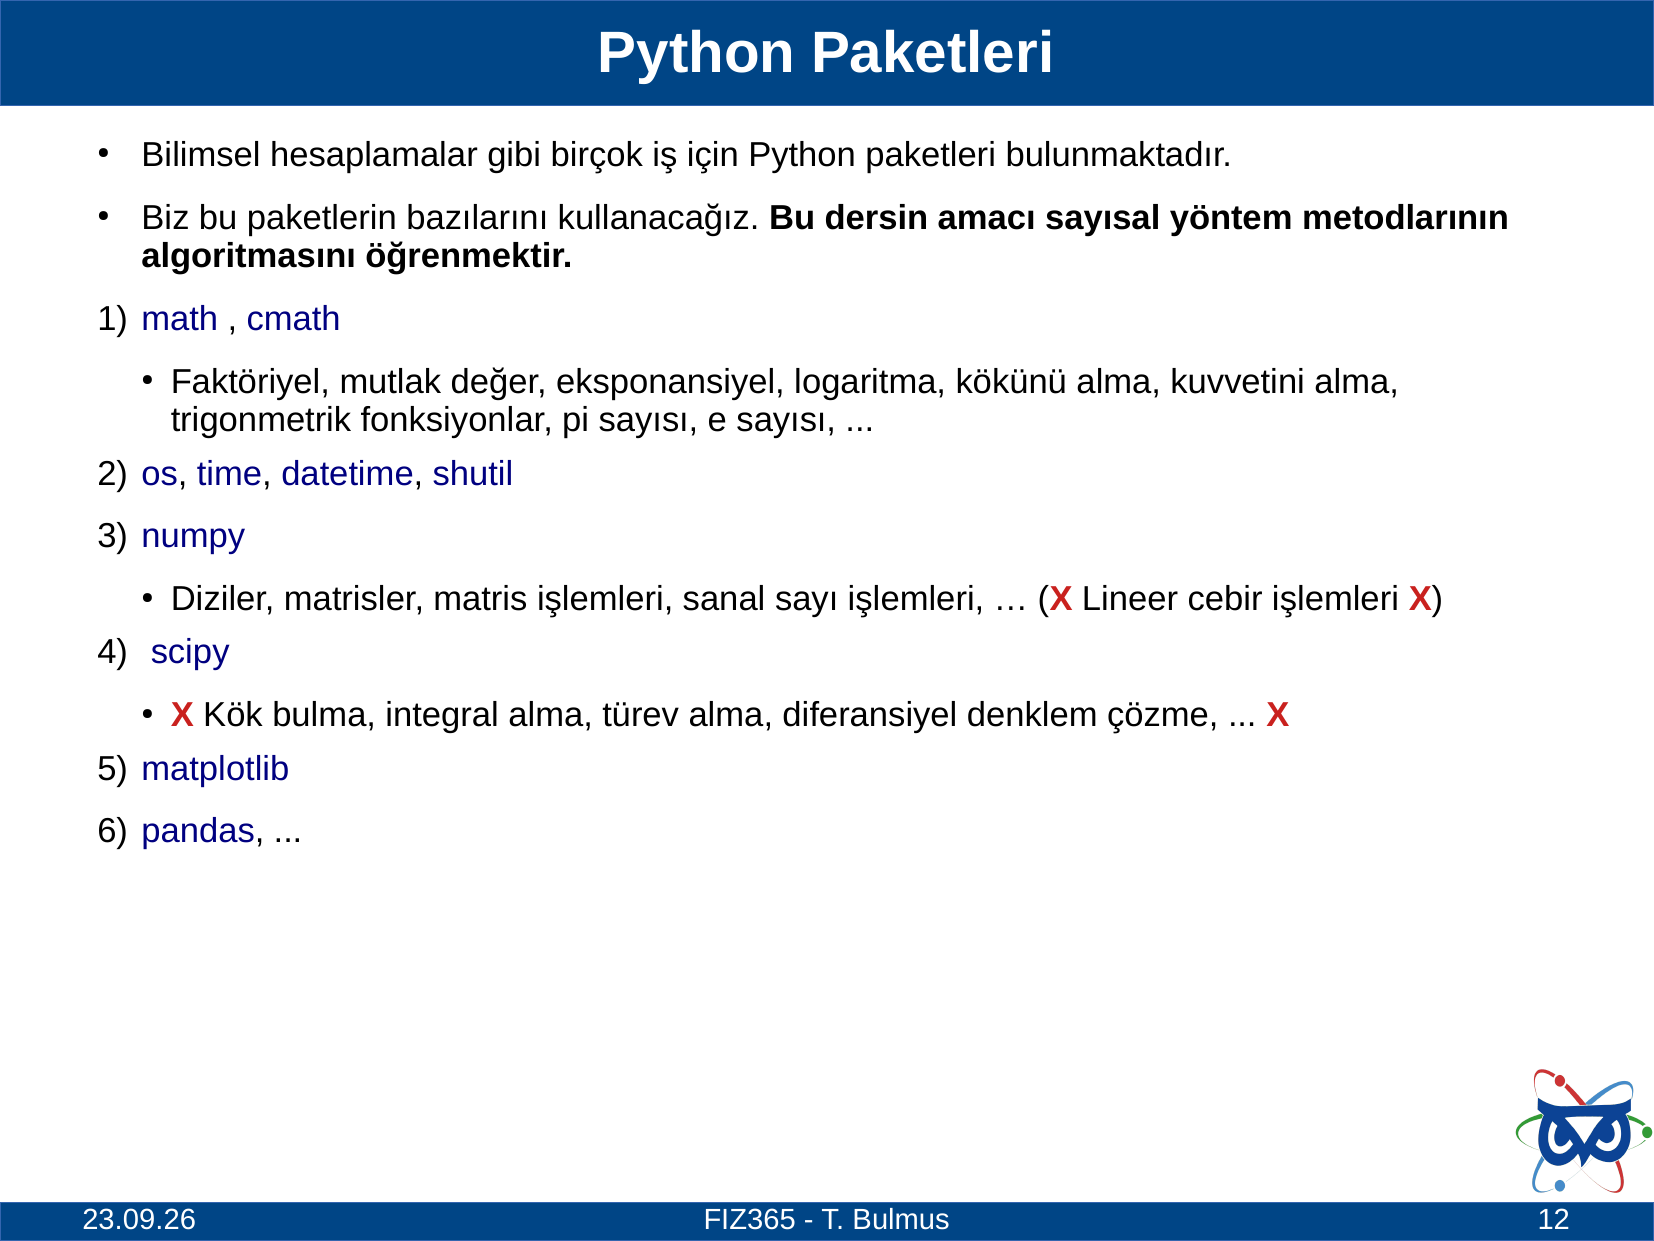

# Python Paketleri
Bilimsel hesaplamalar gibi birçok iş için Python paketleri bulunmaktadır.
Biz bu paketlerin bazılarını kullanacağız. Bu dersin amacı sayısal yöntem metodlarının algoritmasını öğrenmektir.
math , cmath
Faktöriyel, mutlak değer, eksponansiyel, logaritma, kökünü alma, kuvvetini alma, trigonmetrik fonksiyonlar, pi sayısı, e sayısı, ...
os, time, datetime, shutil
numpy
Diziler, matrisler, matris işlemleri, sanal sayı işlemleri, … (X Lineer cebir işlemleri X)
 scipy
X Kök bulma, integral alma, türev alma, diferansiyel denklem çözme, ... X
matplotlib
pandas, ...
FIZ365 - T. Bulmus
12